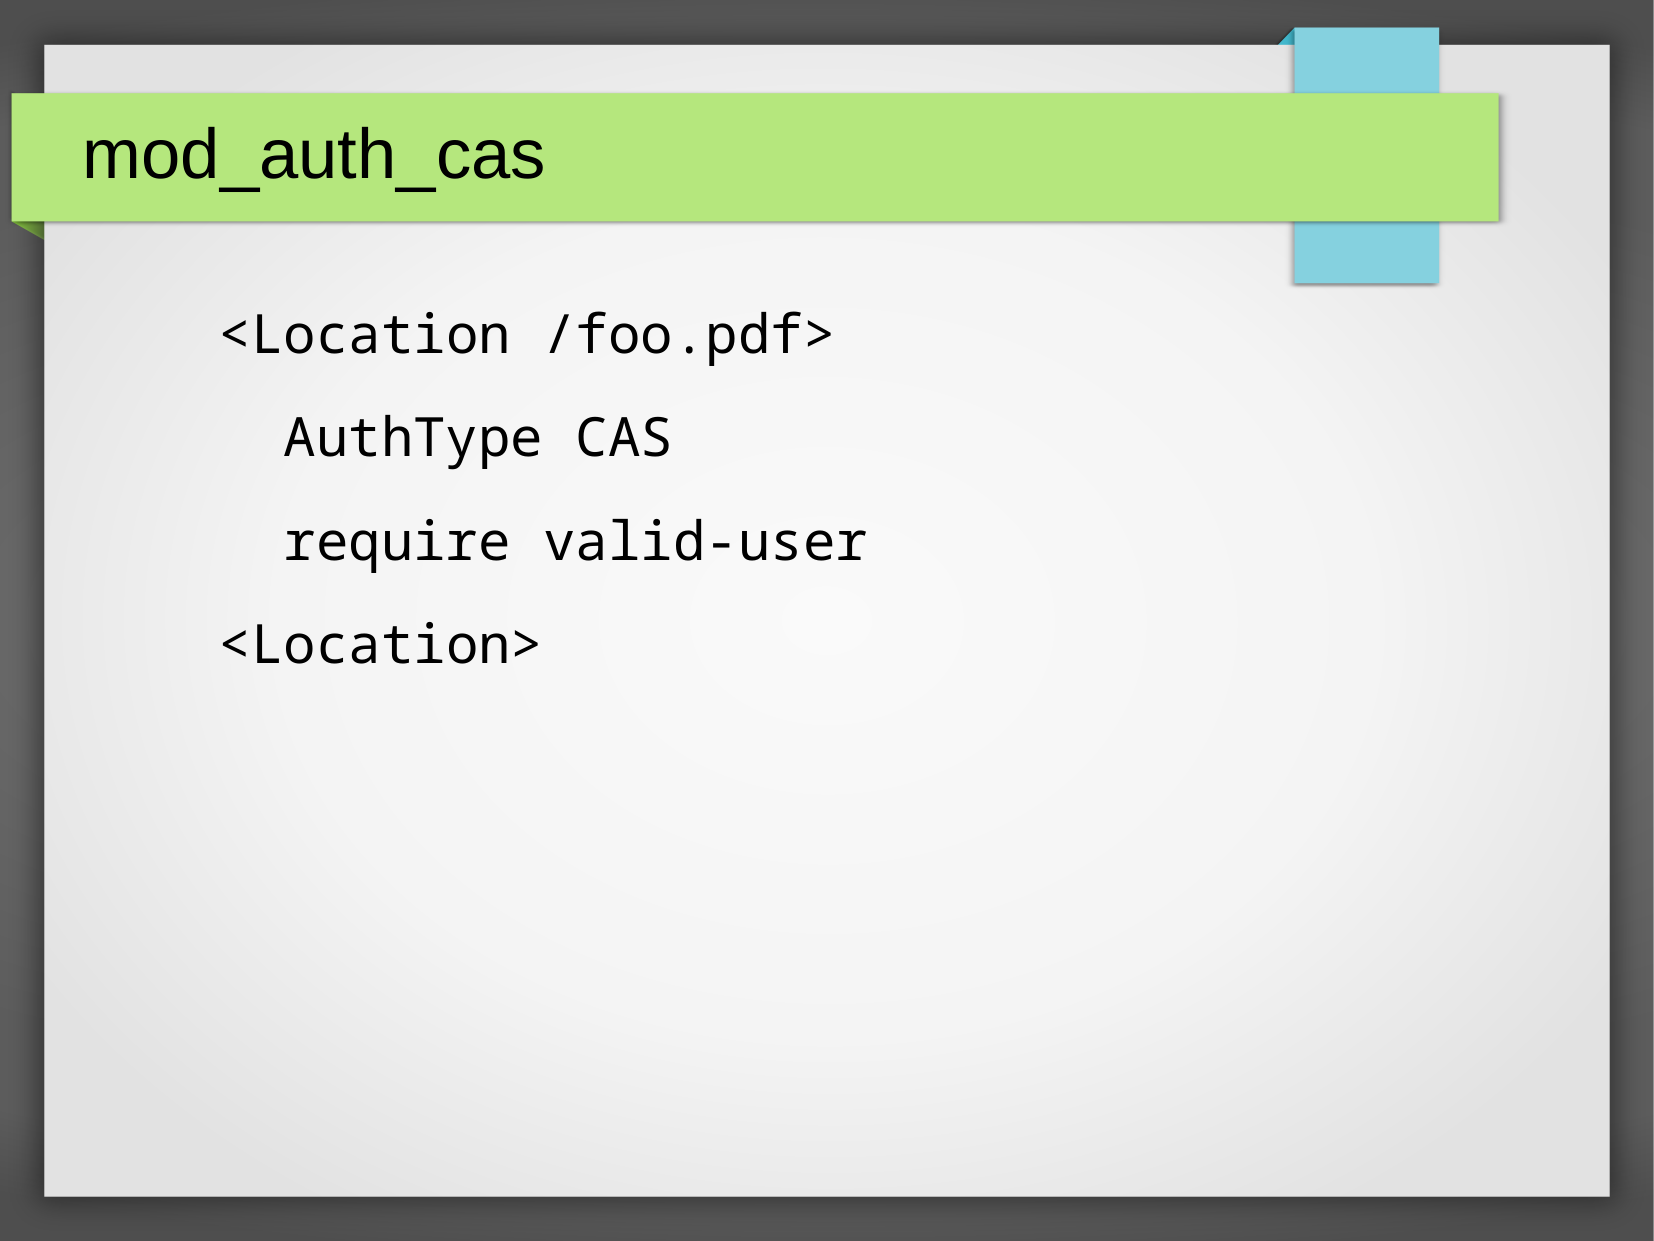

# mod_auth_cas
 <Location /foo.pdf>
 AuthType CAS
 require valid-user
 <Location>